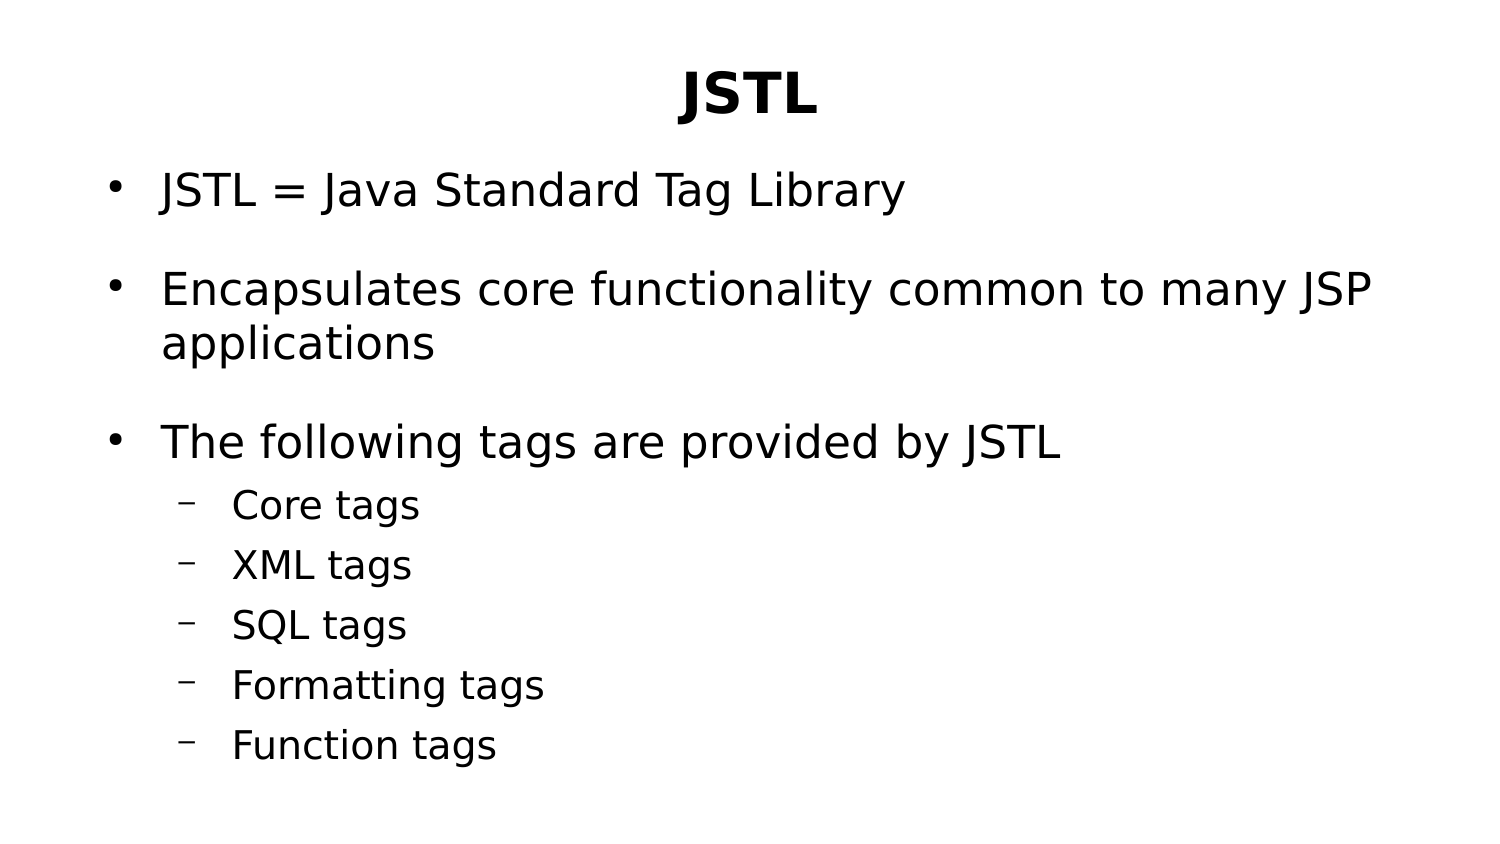

# JSTL
JSTL = Java Standard Tag Library
Encapsulates core functionality common to many JSP applications
The following tags are provided by JSTL
Core tags
XML tags
SQL tags
Formatting tags
Function tags